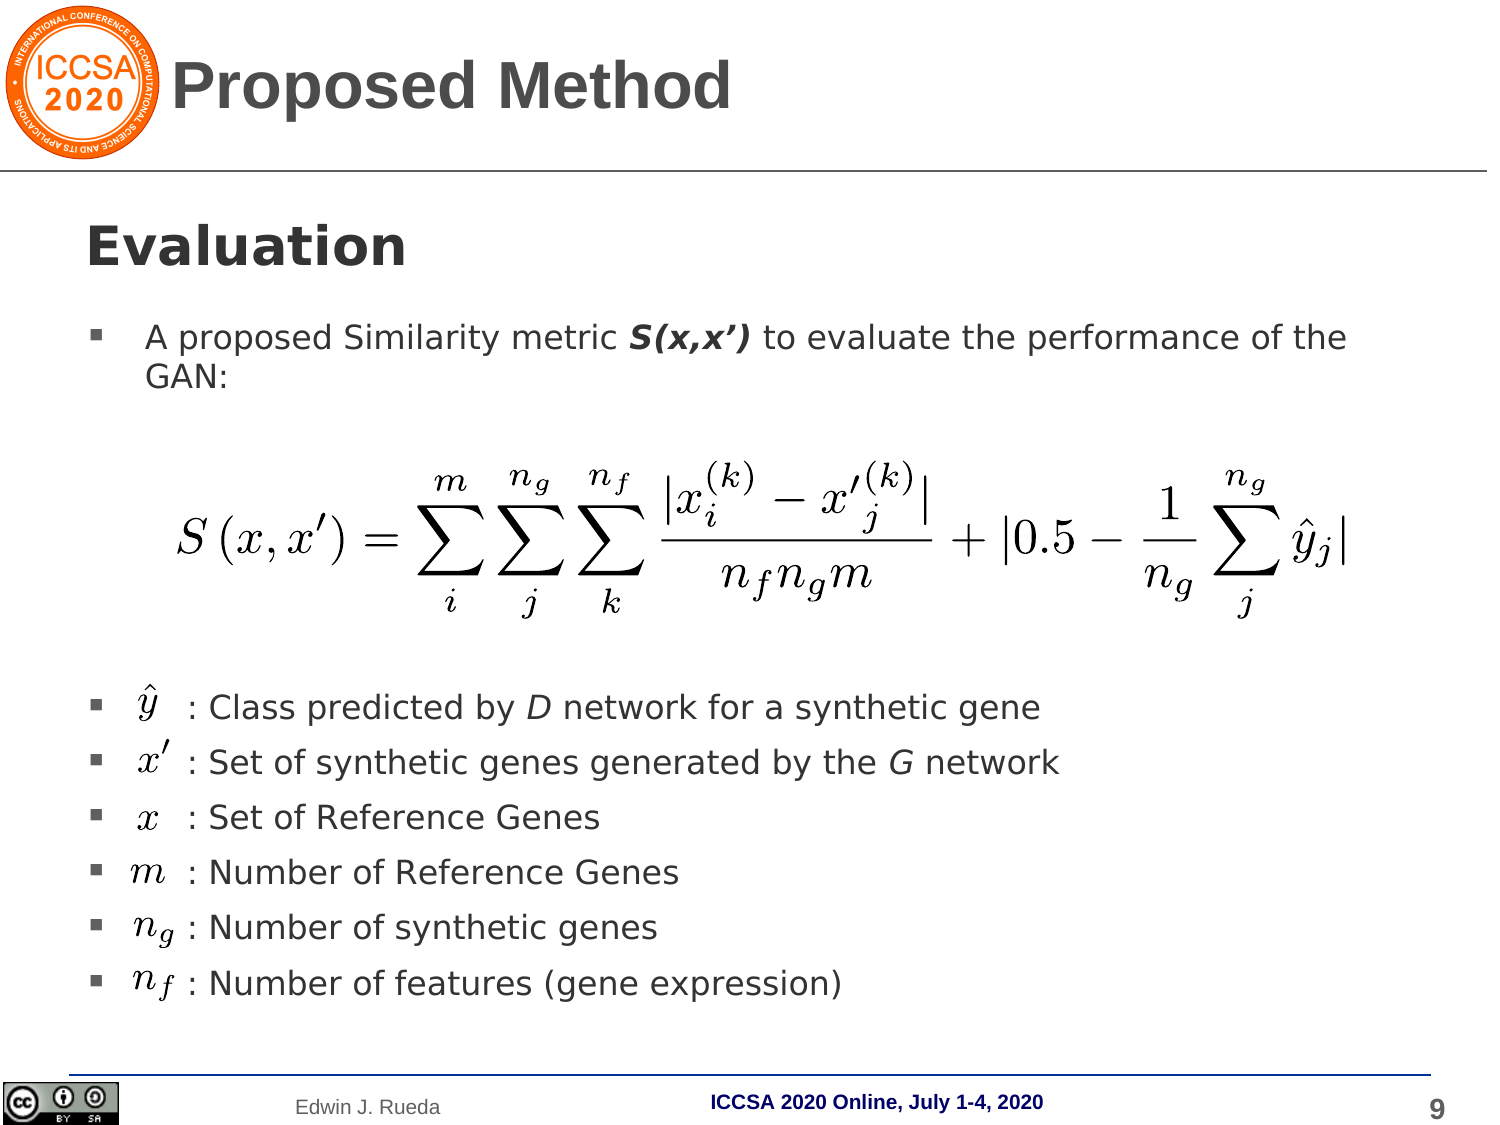

Proposed Method
Evaluation
# A proposed Similarity metric S(x,x’) to evaluate the performance of the GAN:
 : Class predicted by D network for a synthetic gene
 : Set of synthetic genes generated by the G network
 : Set of Reference Genes
 : Number of Reference Genes
 : Number of synthetic genes
 : Number of features (gene expression)